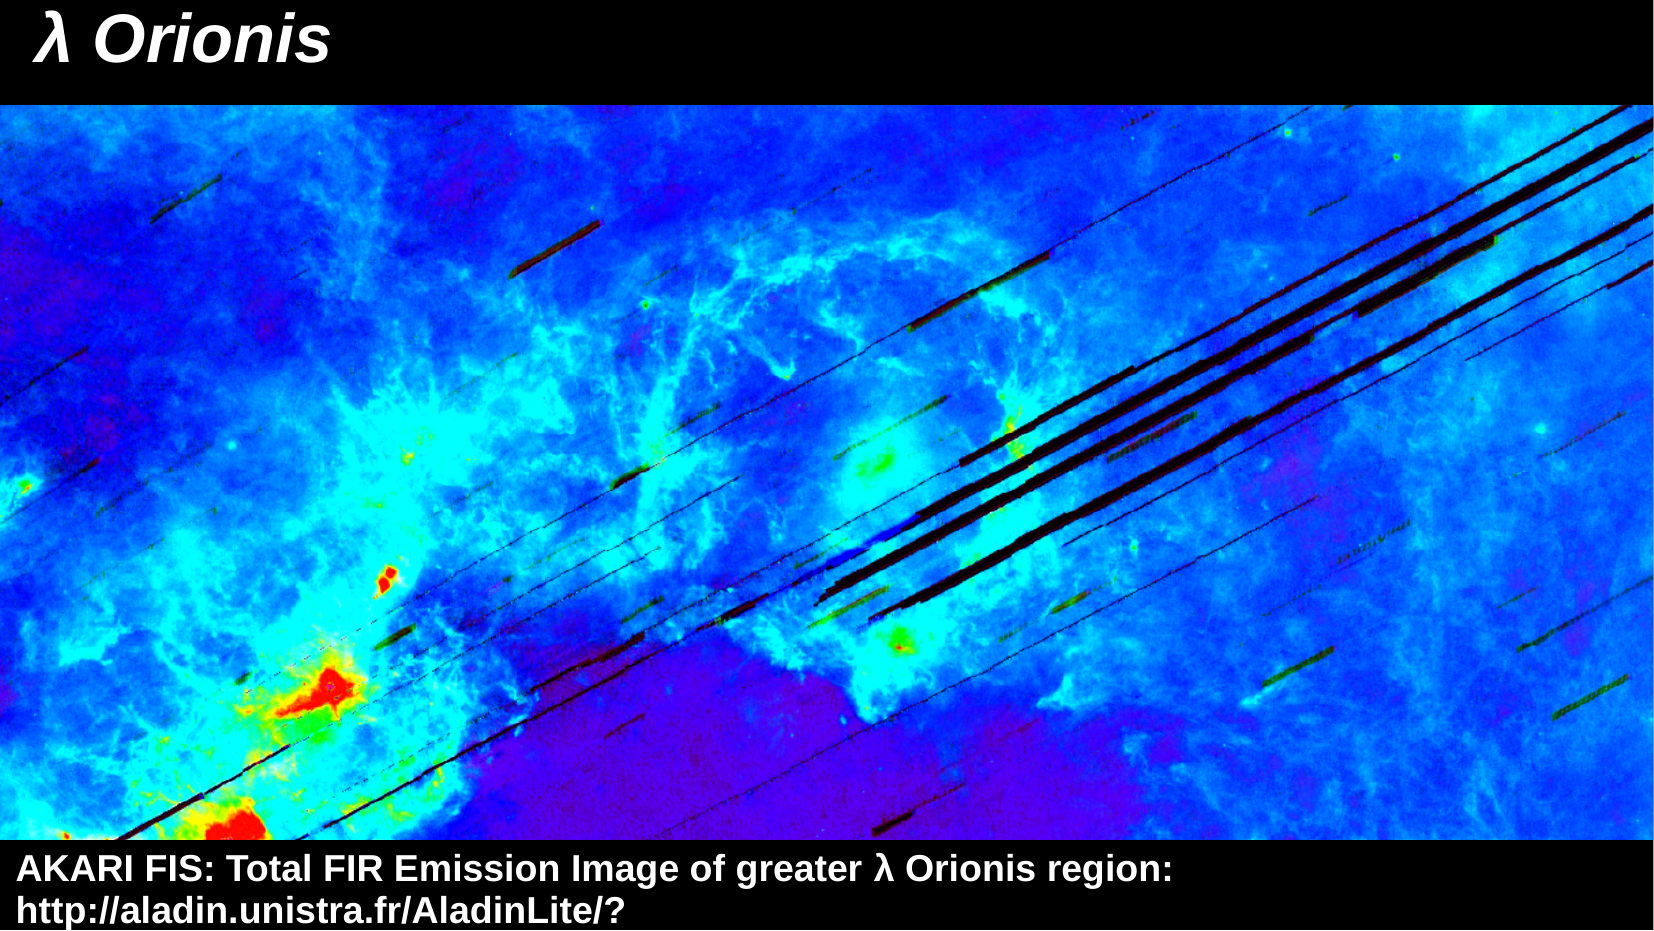

# λ Orionis
AKARI FIS: Total FIR Emission Image of greater λ Orionis region:
http://aladin.unistra.fr/AladinLite/?target=05%2034%2057.626%2B09%2039%2029.05&fov=25.42&survey=CDS%2FP%2FAKARI%2FFIS%2FColor